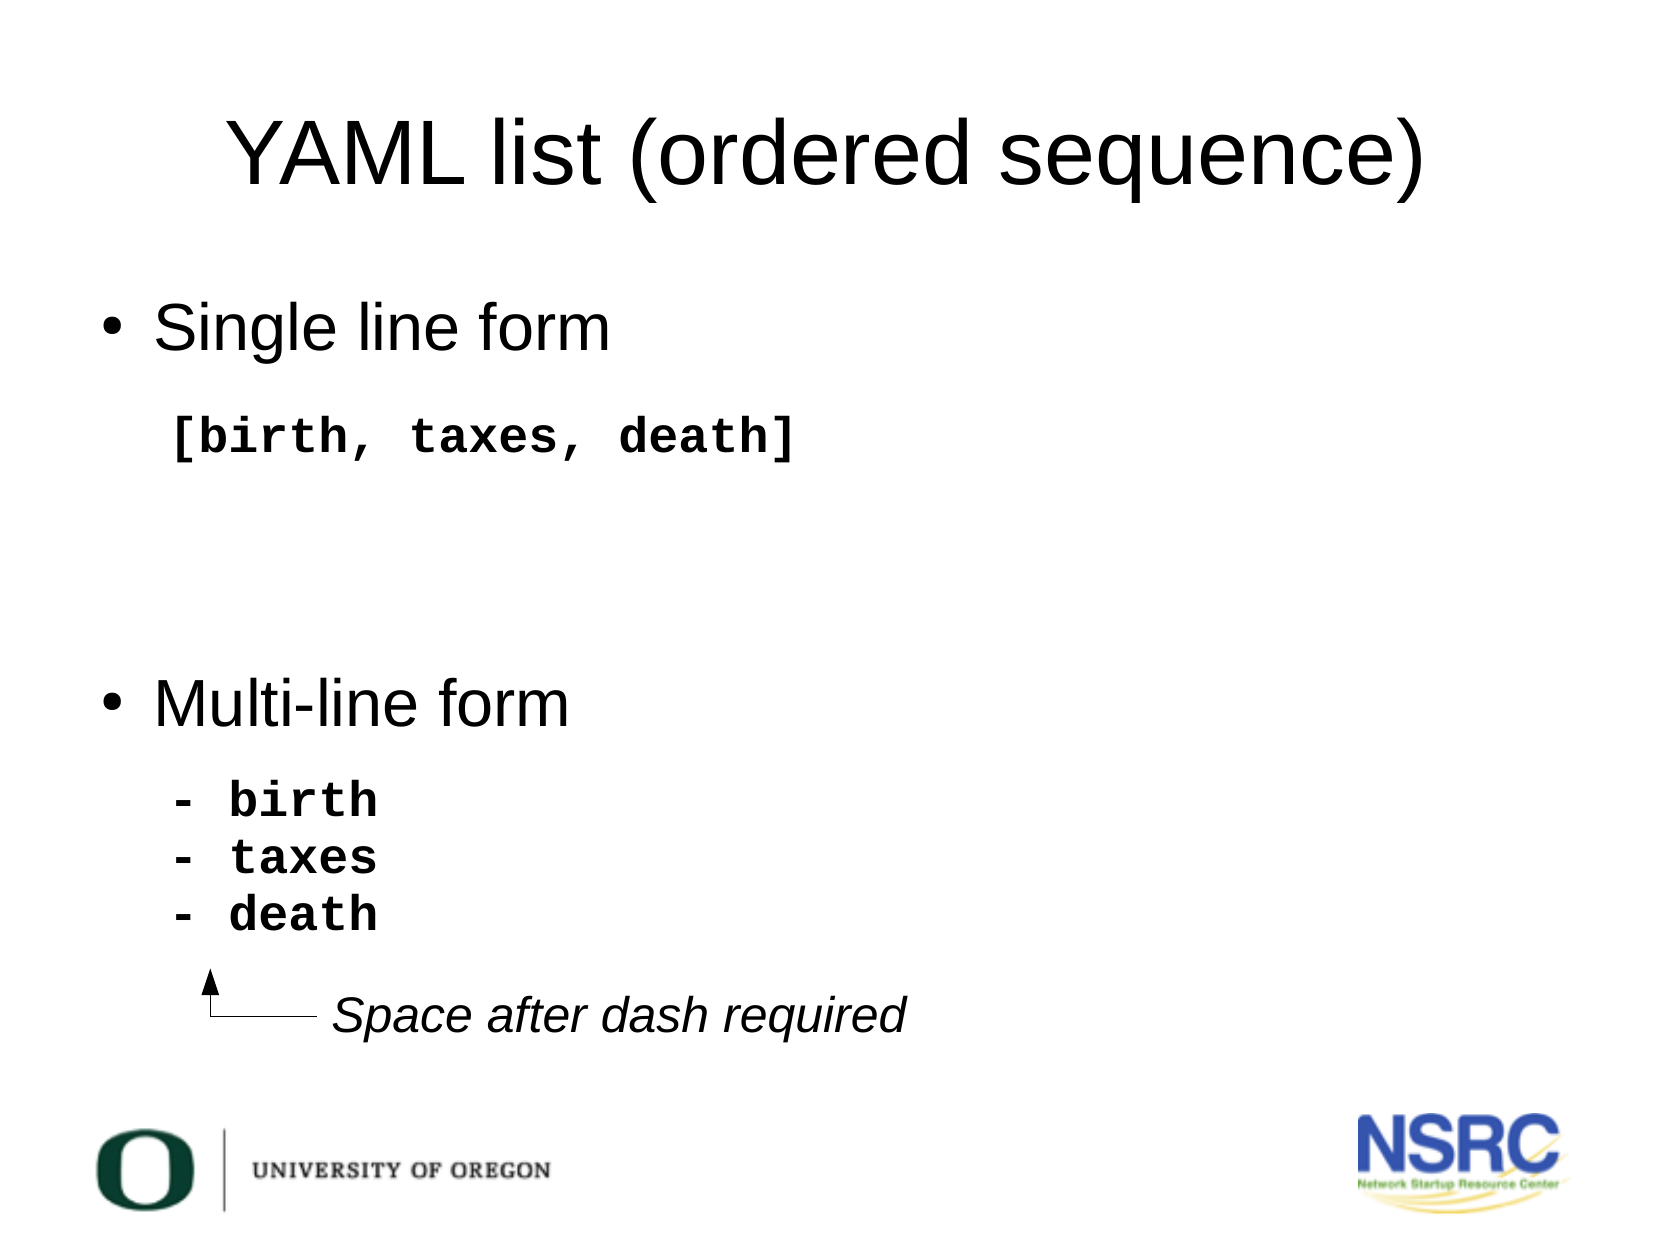

# YAML list (ordered sequence)
Single line form
[birth, taxes, death]
Multi-line form
- birth
- taxes
- death
Space after dash required